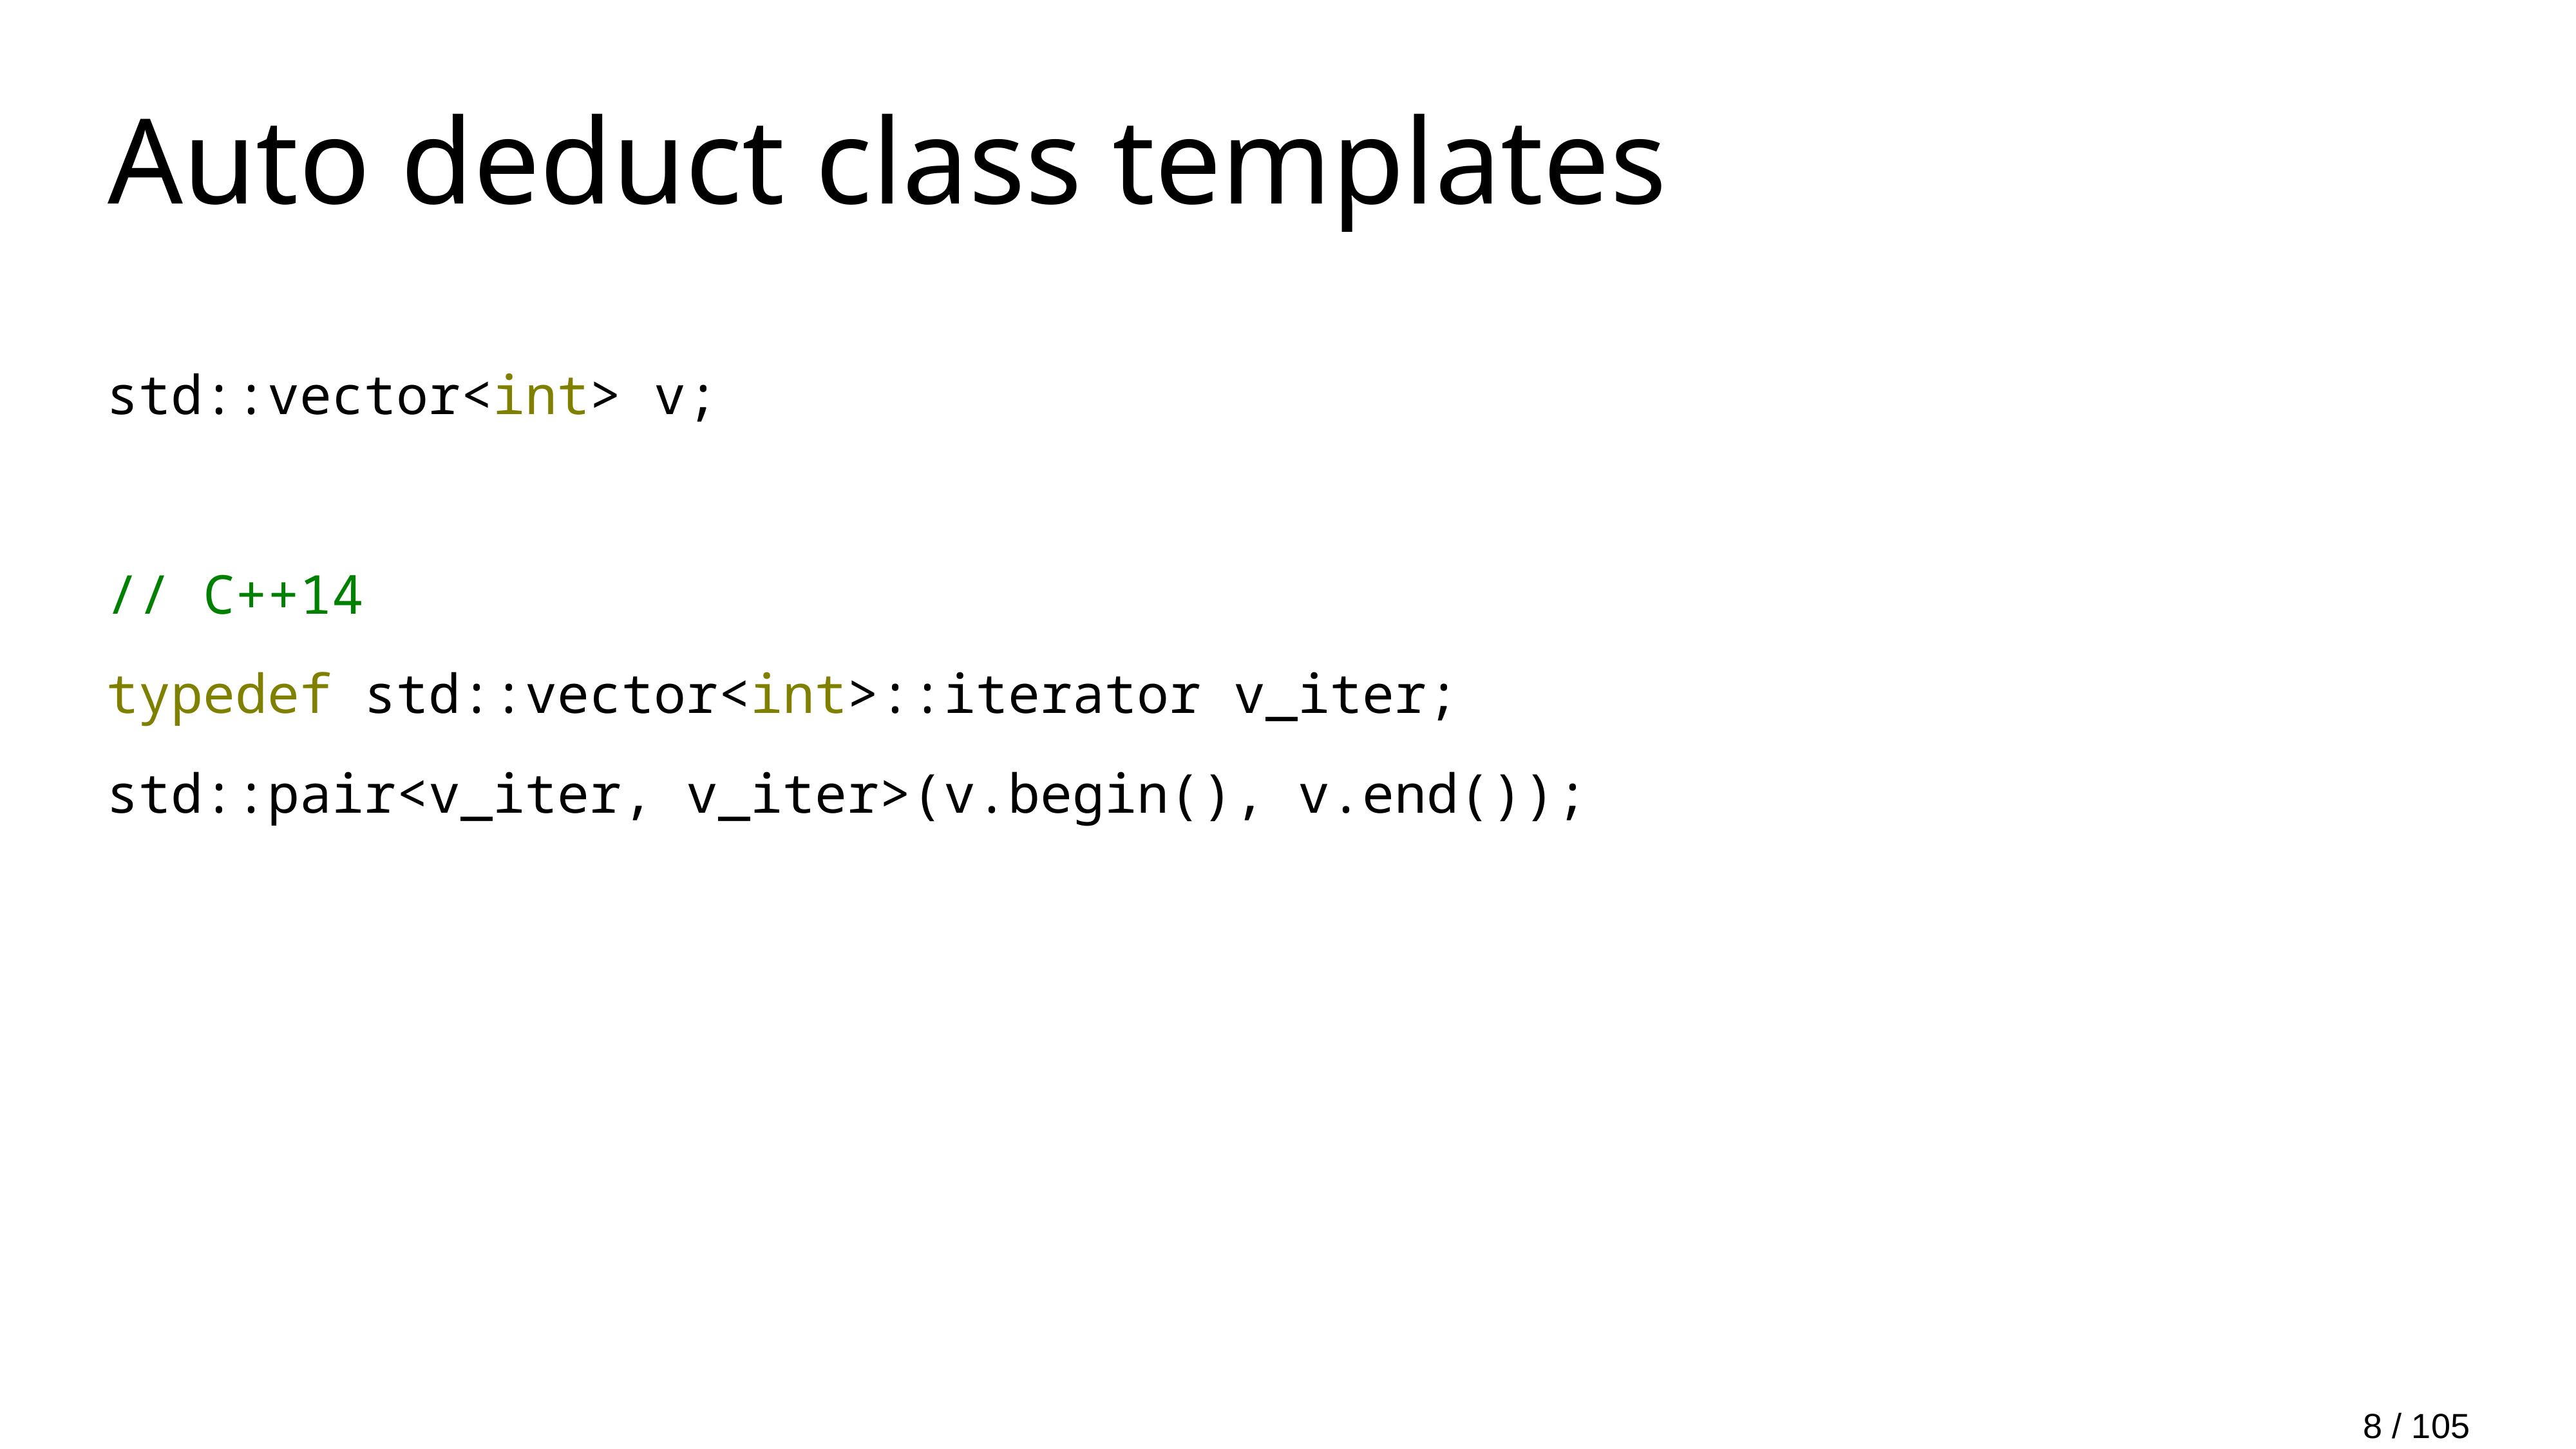

# Auto deduct class templates
std::vector<int> v;
// C++14
typedef std::vector<int>::iterator v_iter;
std::pair<v_iter, v_iter>(v.begin(), v.end());